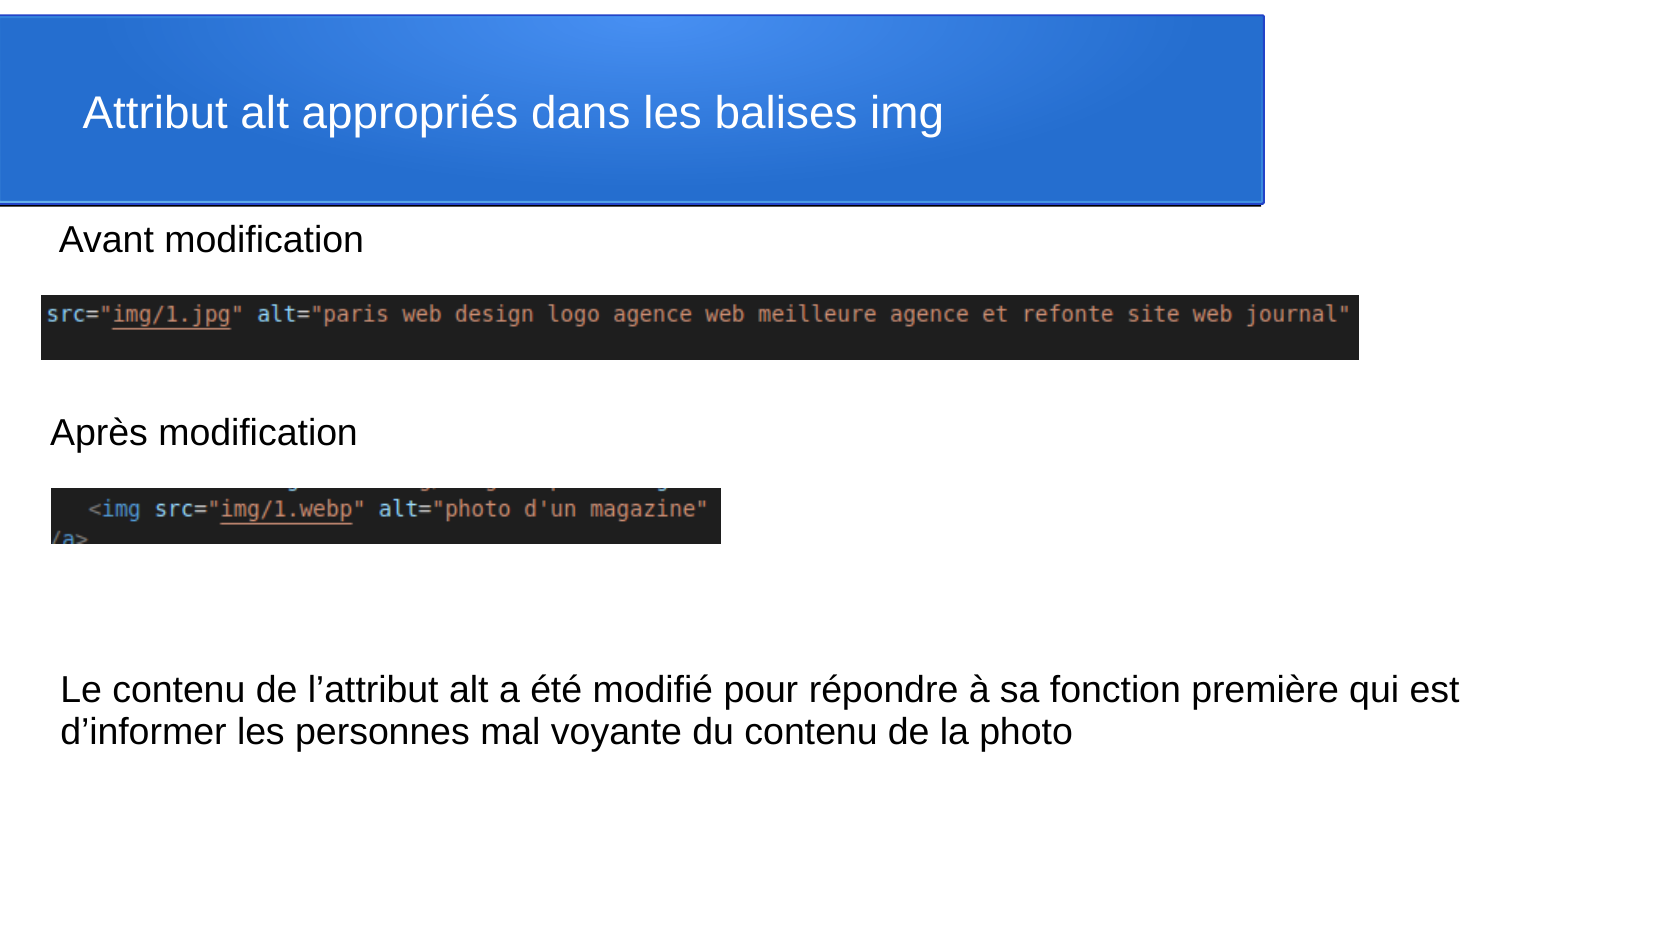

# Attribut alt appropriés dans les balises img
Avant modification
Après modification
Le contenu de l’attribut alt a été modifié pour répondre à sa fonction première qui est d’informer les personnes mal voyante du contenu de la photo